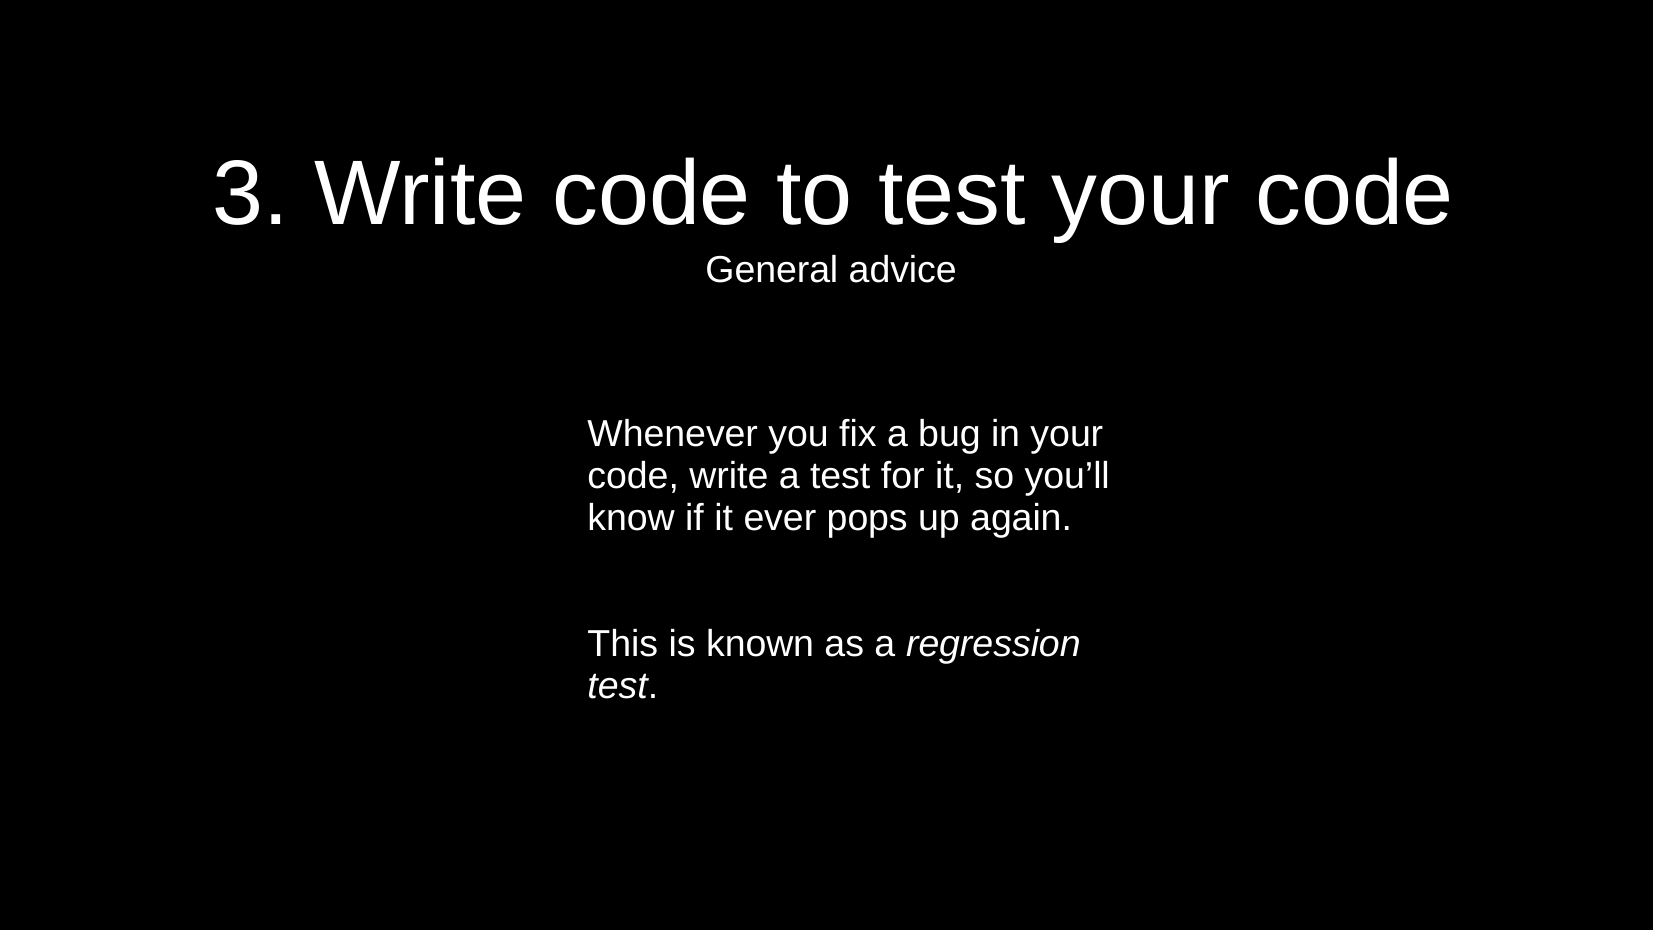

# 3. Write code to test your code
General advice
Whenever you fix a bug in your code, write a test for it, so you’ll know if it ever pops up again.
This is known as a regression test.